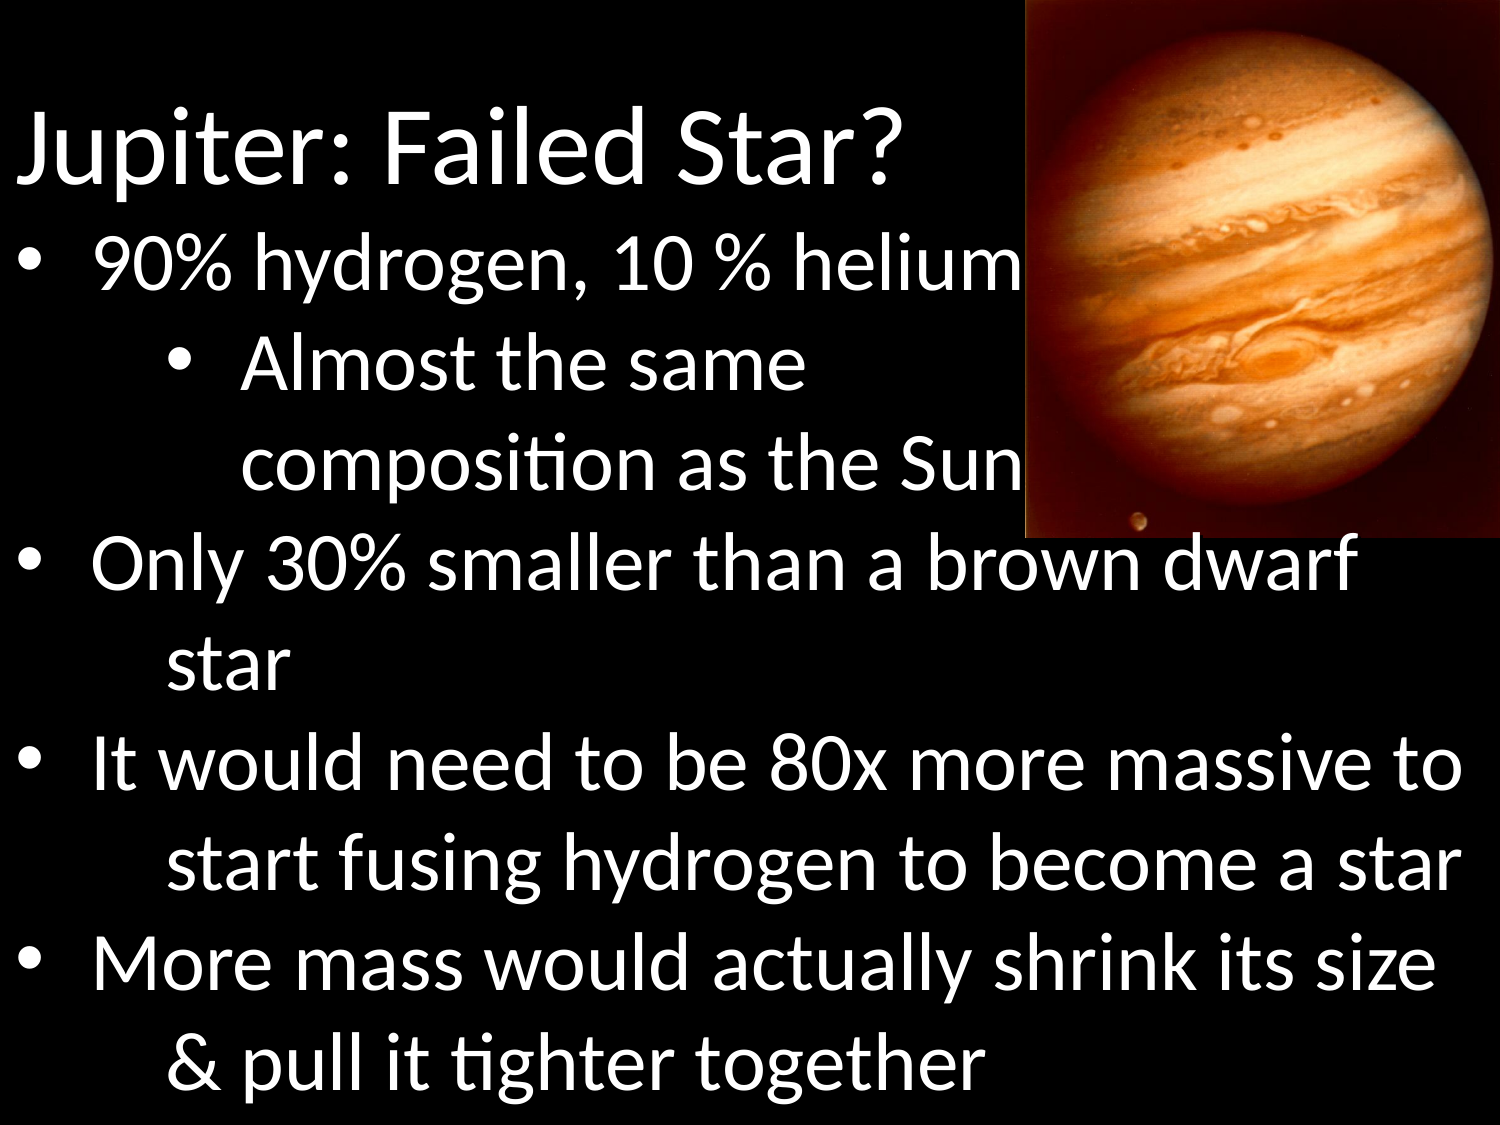

Jupiter: Failed Star?
90% hydrogen, 10 % helium
Almost the same
	composition as the Sun
Only 30% smaller than a brown dwarf star
It would need to be 80x more massive to start fusing hydrogen to become a star
More mass would actually shrink its size & pull it tighter together